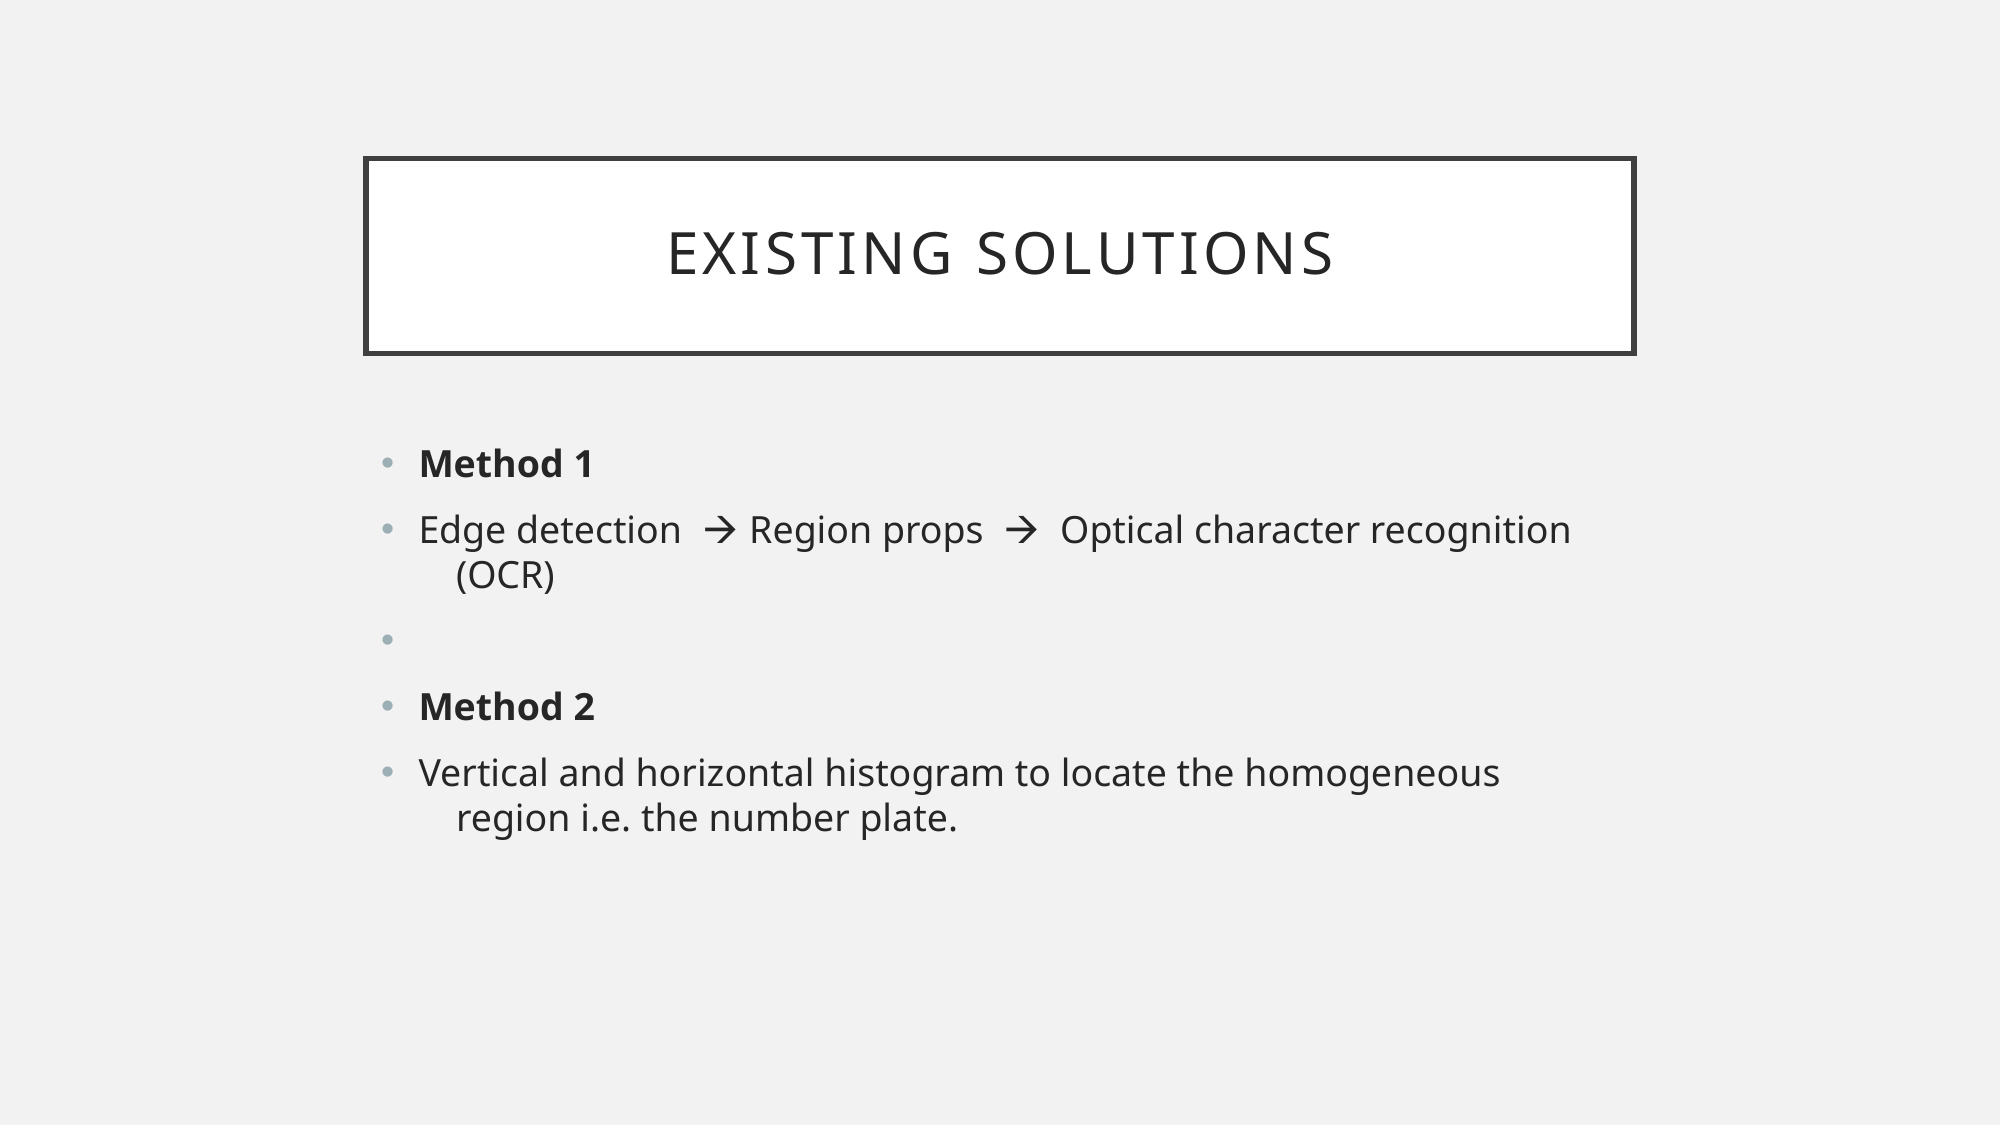

# Existing solutions
Method 1
Edge detection  Region props  Optical character recognition (OCR)
Method 2
Vertical and horizontal histogram to locate the homogeneous region i.e. the number plate.